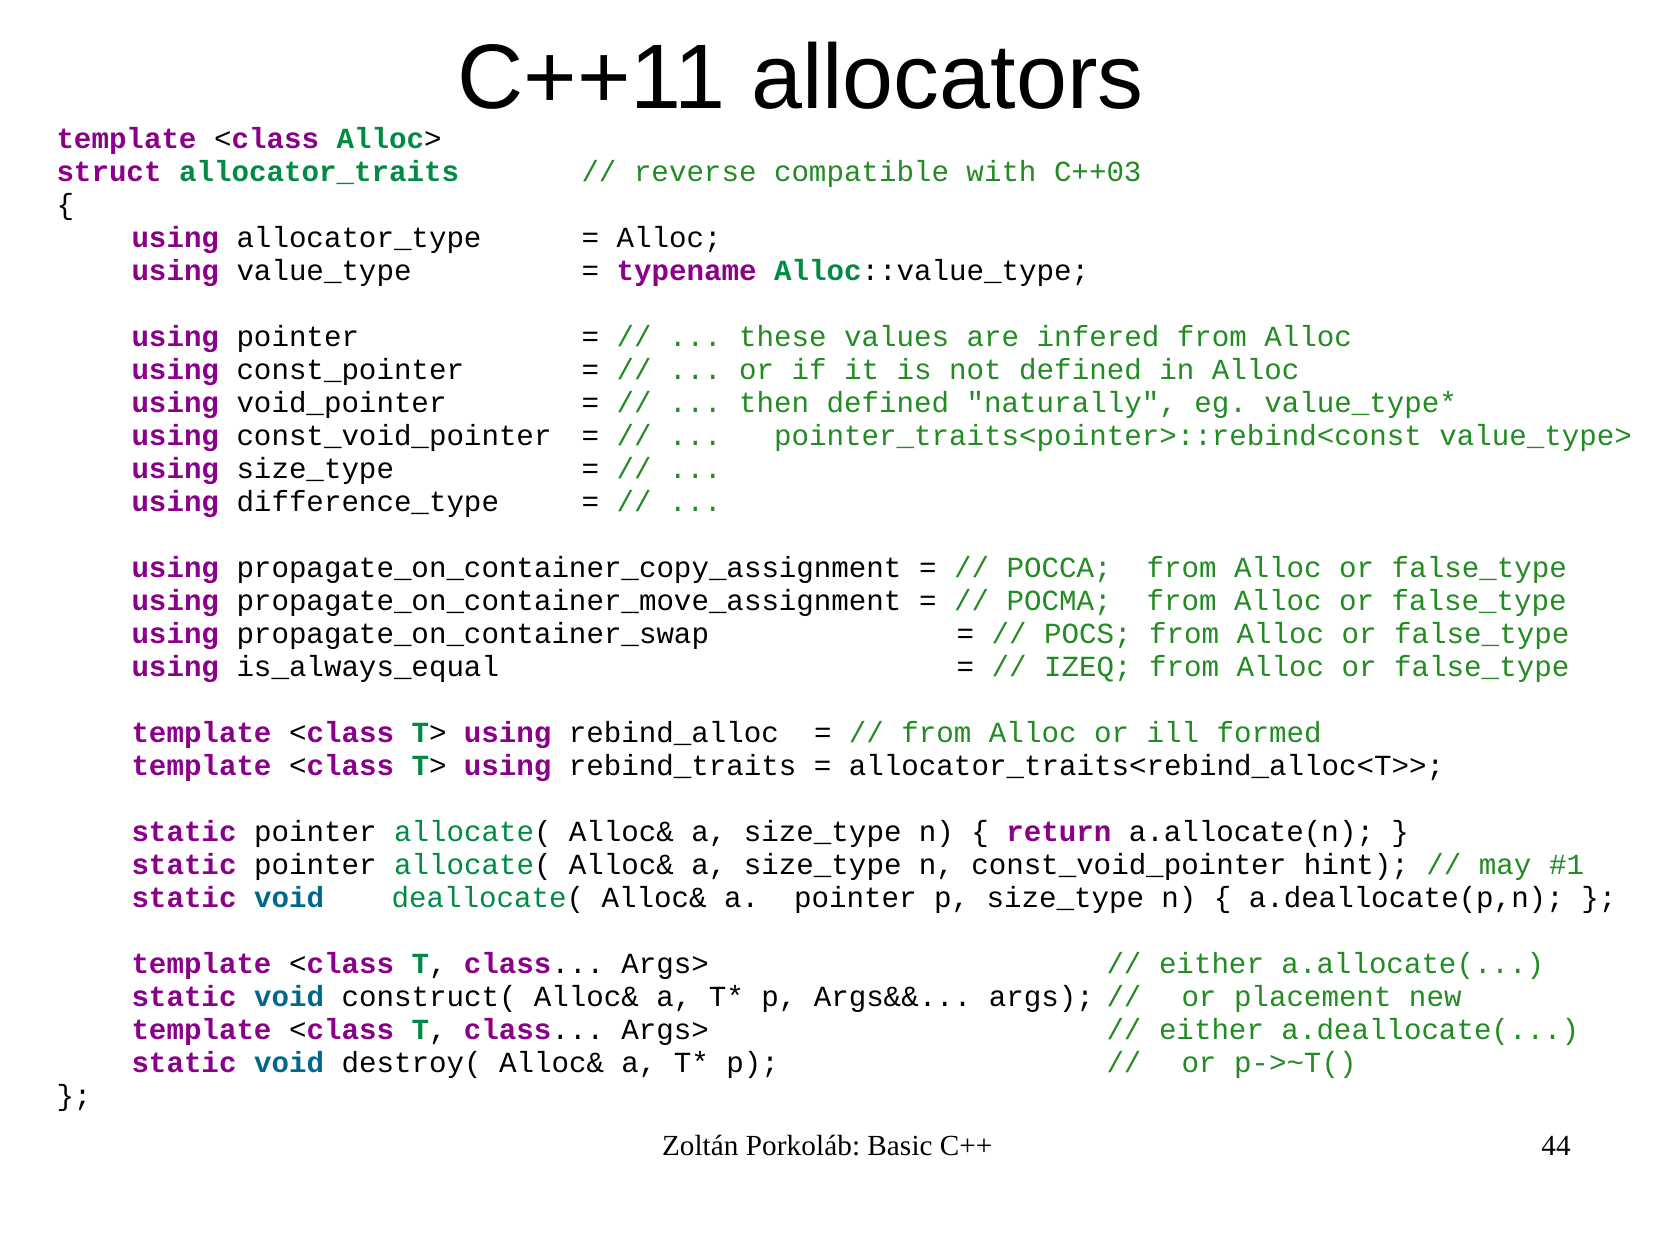

# C++11 allocators
template <class Alloc>
struct allocator_traits		// reverse compatible with C++03
{
	using allocator_type		= Alloc;
	using value_type 			= typename Alloc::value_type;
	using pointer			= // ... these values are infered from Alloc
	using const_pointer		= // ... or if it is not defined in Alloc
	using void_pointer		= // ... then defined "naturally", eg. value_type*
	using const_void_pointer	= // ... pointer_traits<pointer>::rebind<const value_type>
	using size_type			= // ...
	using difference_type		= // ...
	using propagate_on_container_copy_assignment = // POCCA; from Alloc or false_type
	using propagate_on_container_move_assignment = // POCMA; from Alloc or false_type
	using propagate_on_container_swap				= // POCS; from Alloc or false_type
	using is_always_equal							= // IZEQ; from Alloc or false_type
	template <class T> using rebind_alloc = // from Alloc or ill formed
	template <class T> using rebind_traits = allocator_traits<rebind_alloc<T>>;
	static pointer allocate( Alloc& a, size_type n) { return a.allocate(n); }
	static pointer allocate( Alloc& a, size_type n, const_void_pointer hint); // may #1
	static void 	 deallocate( Alloc& a. pointer p, size_type n) { a.deallocate(p,n); };
	template <class T, class... Args>						// either a.allocate(...)
	static void construct( Alloc& a, T* p, Args&&... args);	// 	or placement new
	template <class T, class... Args>						// either a.deallocate(...)
	static void destroy( Alloc& a, T* p);					// 	or p->~T()
};
Zoltán Porkoláb: Basic C++
44